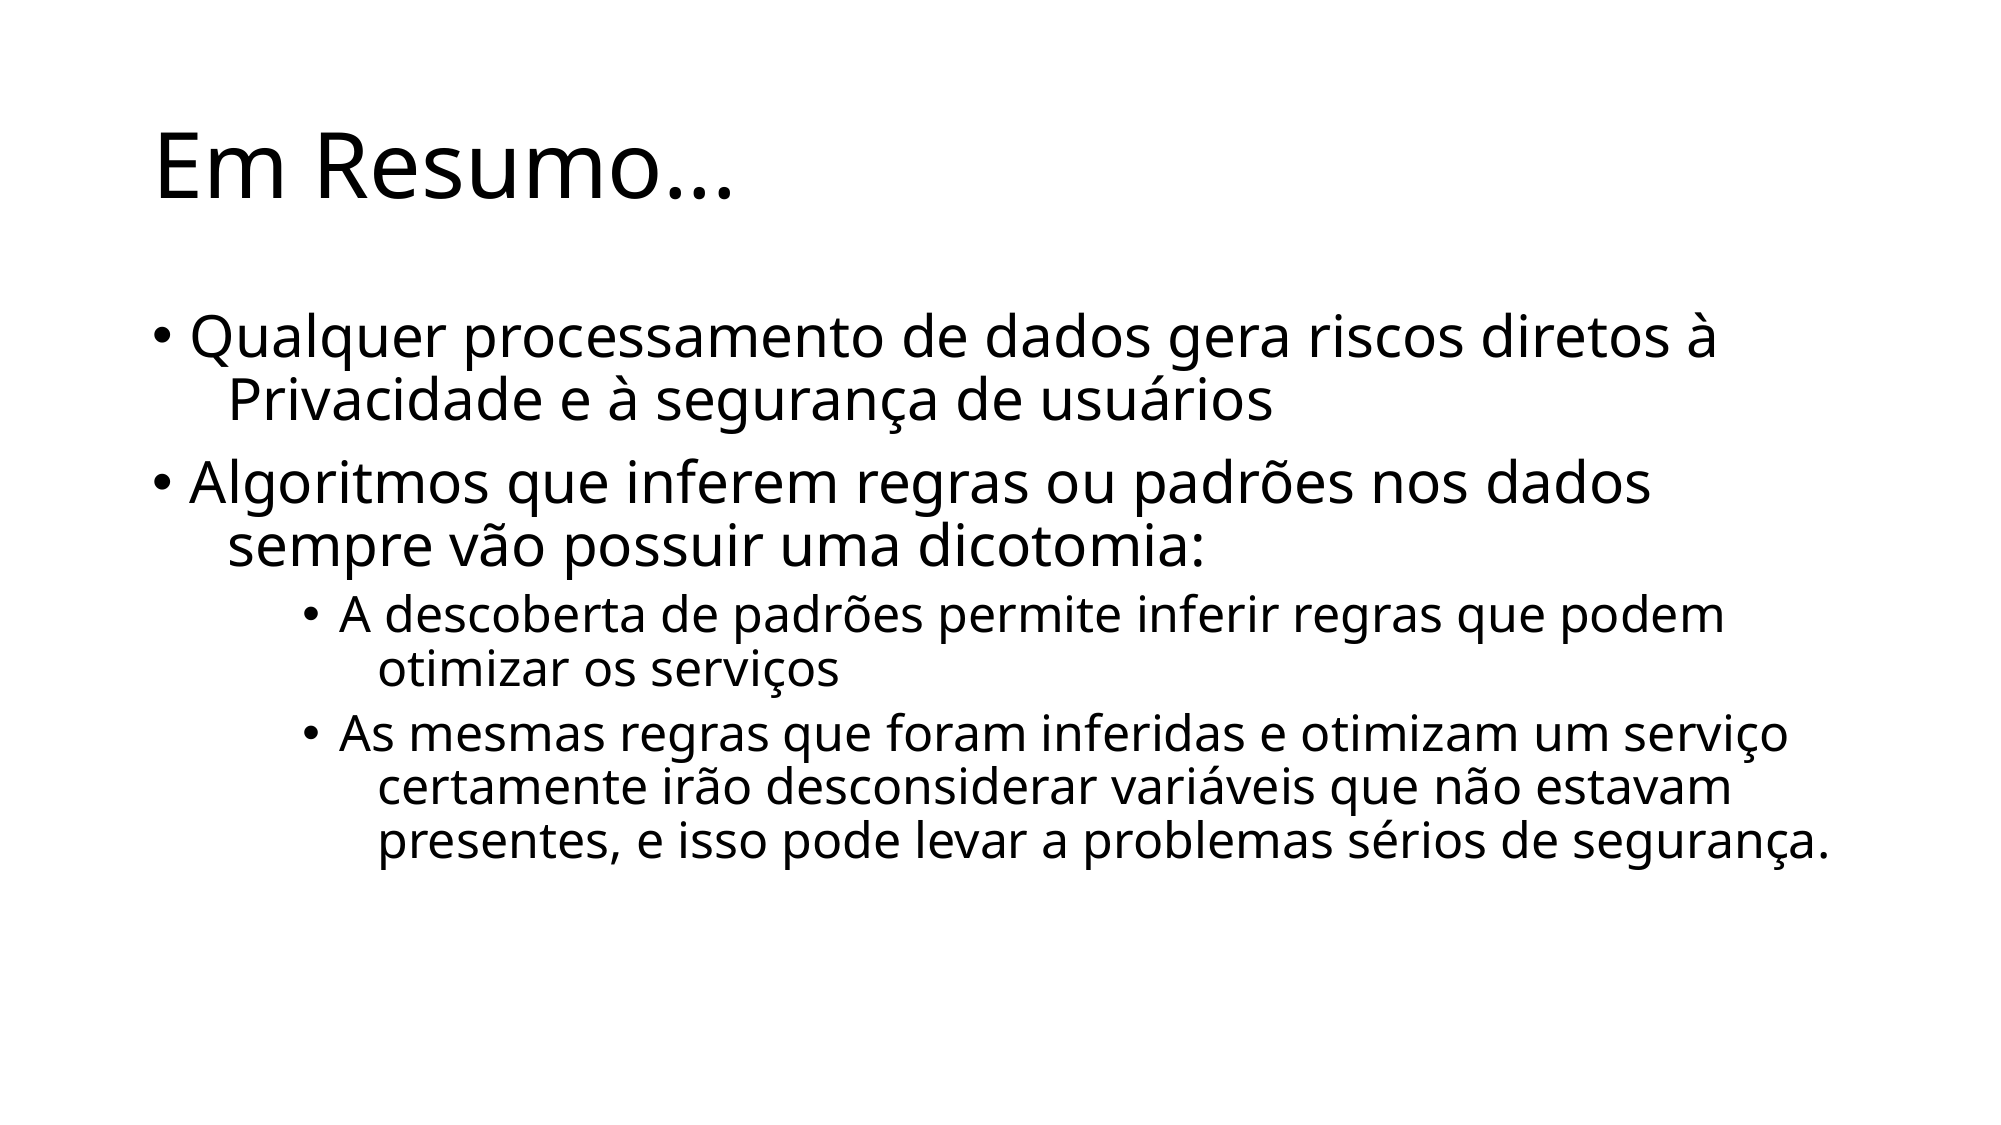

# Em Resumo...
Qualquer processamento de dados gera riscos diretos à Privacidade e à segurança de usuários
Algoritmos que inferem regras ou padrões nos dados sempre vão possuir uma dicotomia:
A descoberta de padrões permite inferir regras que podem otimizar os serviços
As mesmas regras que foram inferidas e otimizam um serviço certamente irão desconsiderar variáveis que não estavam presentes, e isso pode levar a problemas sérios de segurança.